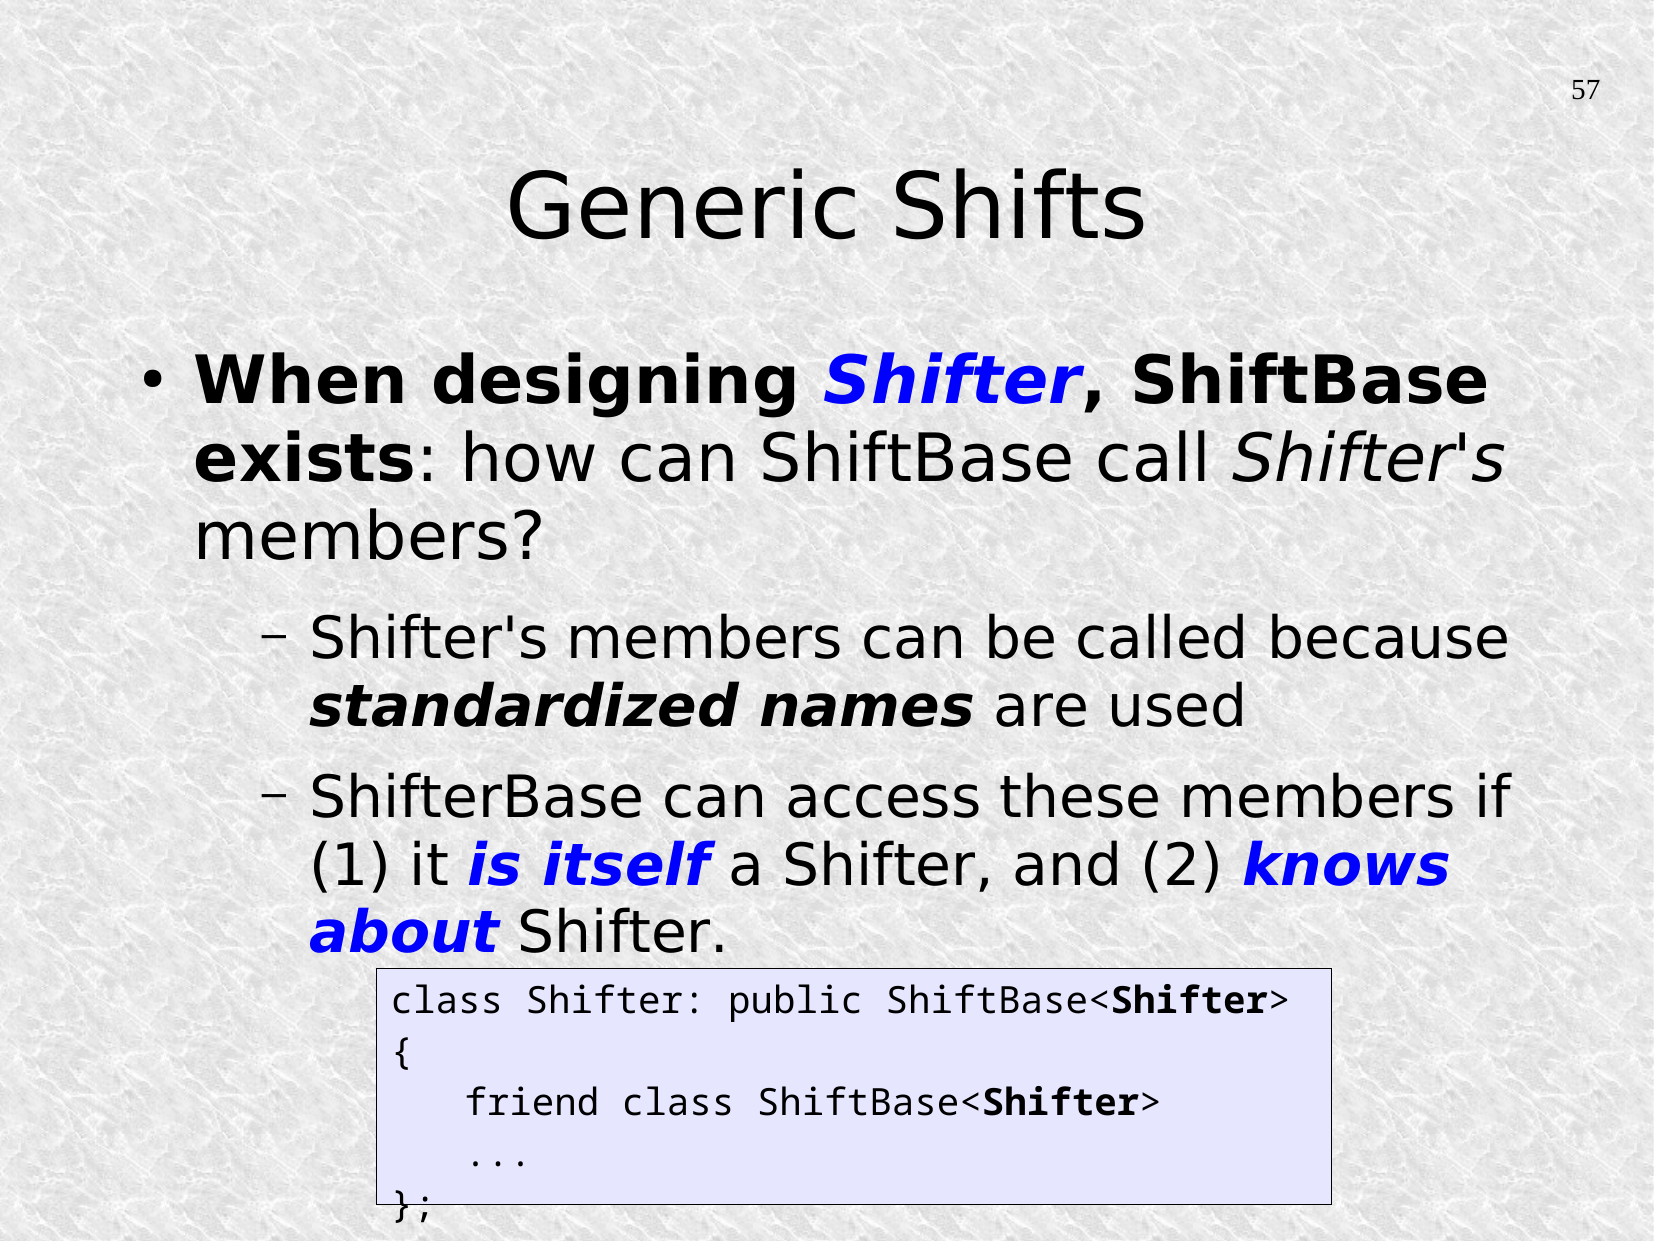

57
# Generic Shifts
When designing Shifter, ShiftBase exists: how can ShiftBase call Shifter's members?
Shifter's members can be called because standardized names are used
ShifterBase can access these members if (1) it is itself a Shifter, and (2) knows about Shifter.
This is realized by the CRTP:
class Shifter: public ShiftBase<Shifter>
{
	friend class ShiftBase<Shifter>
	...
};